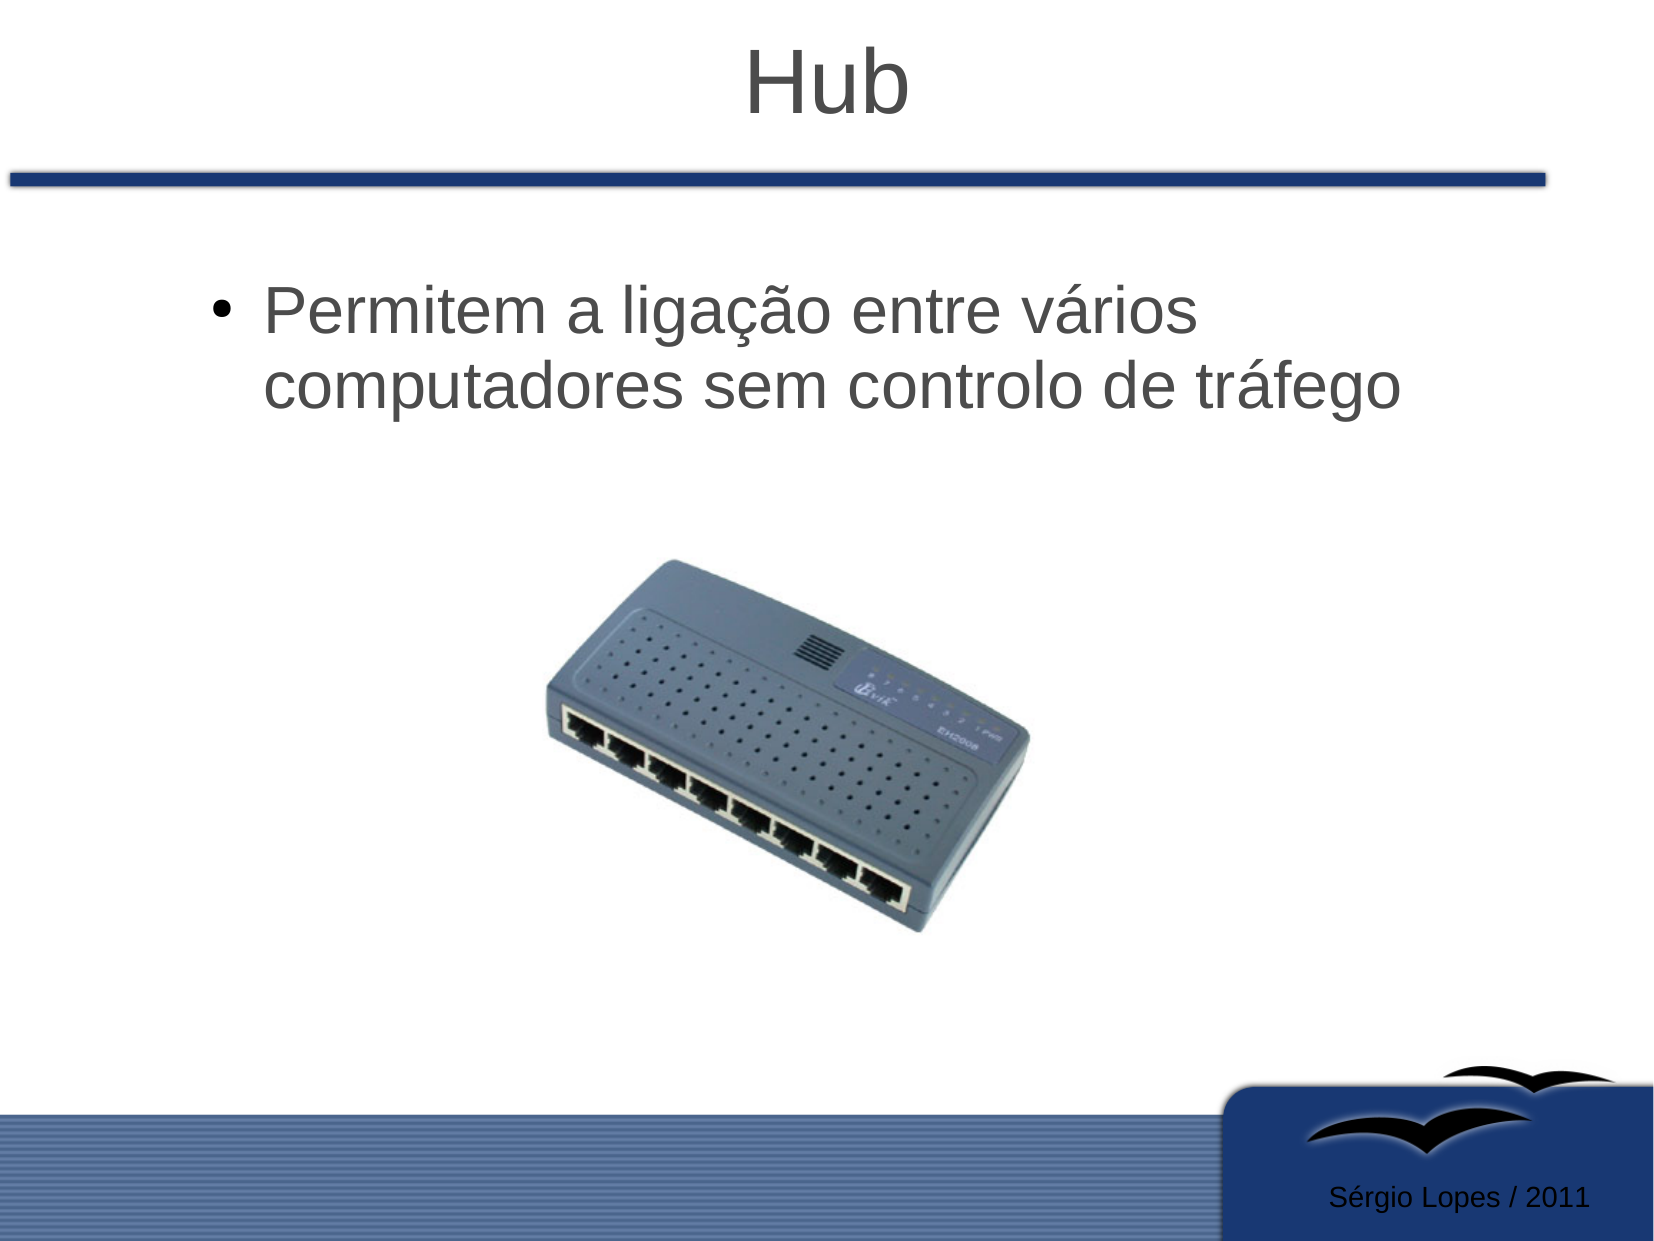

# Hub
Permitem a ligação entre vários computadores sem controlo de tráfego
Sérgio Lopes / 2011